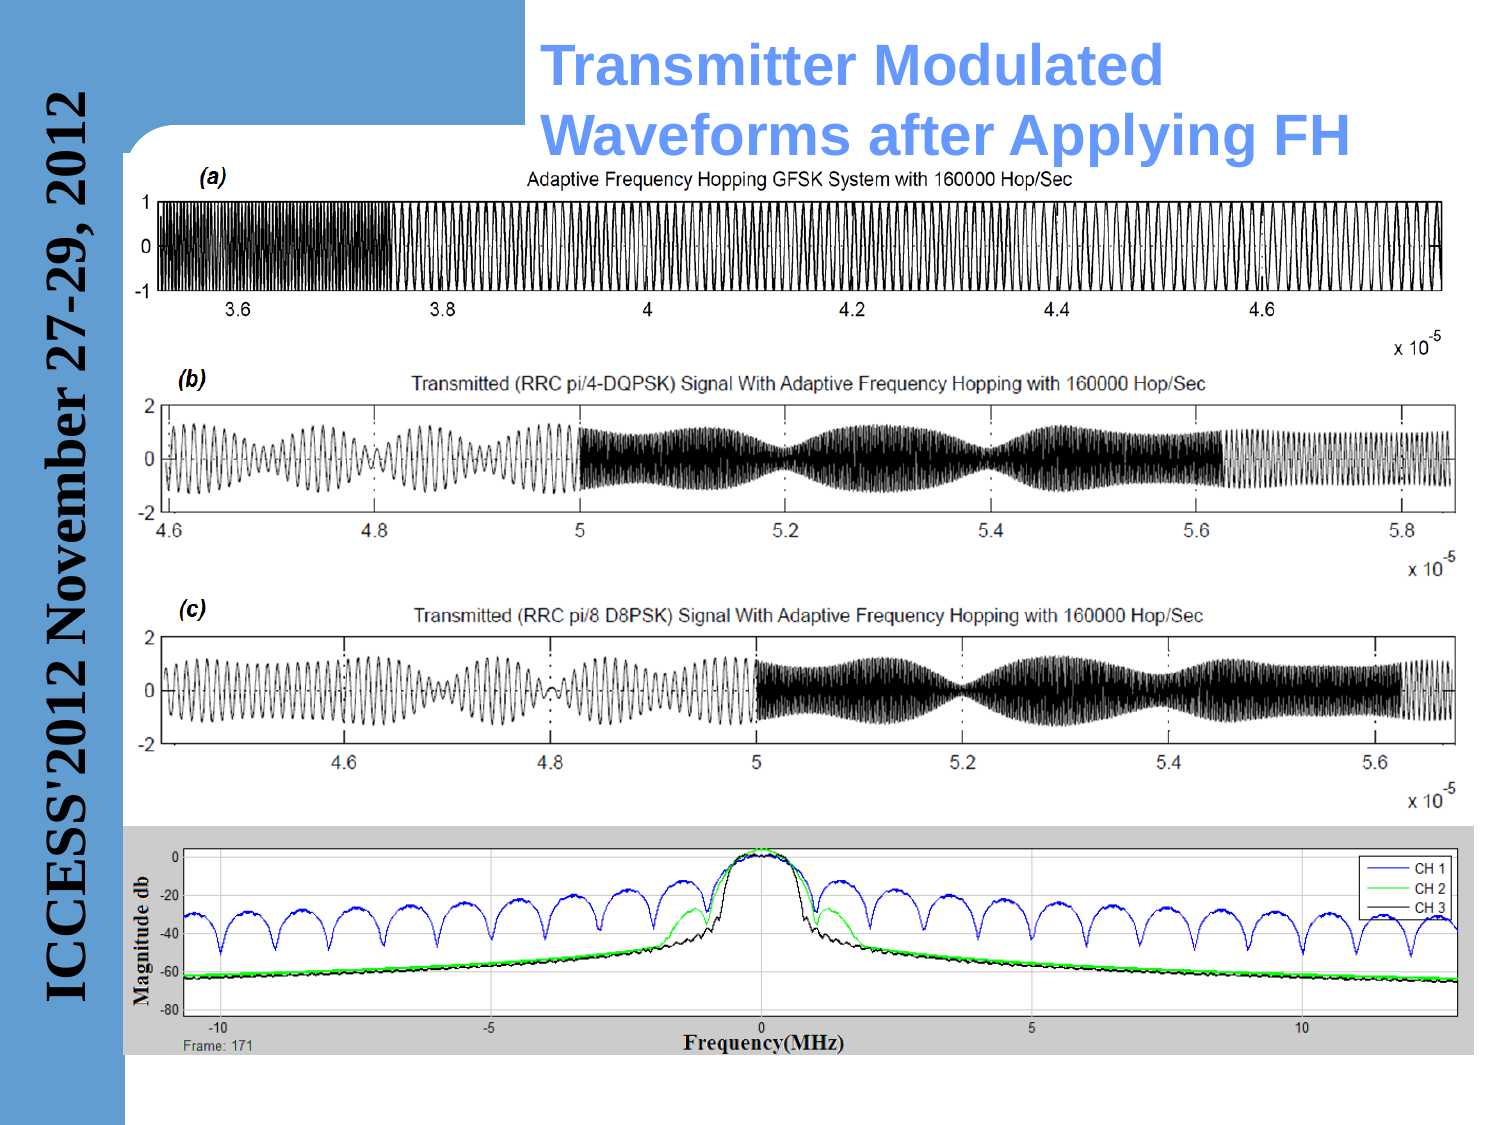

# Transmitter Modulated Waveforms after Applying FH